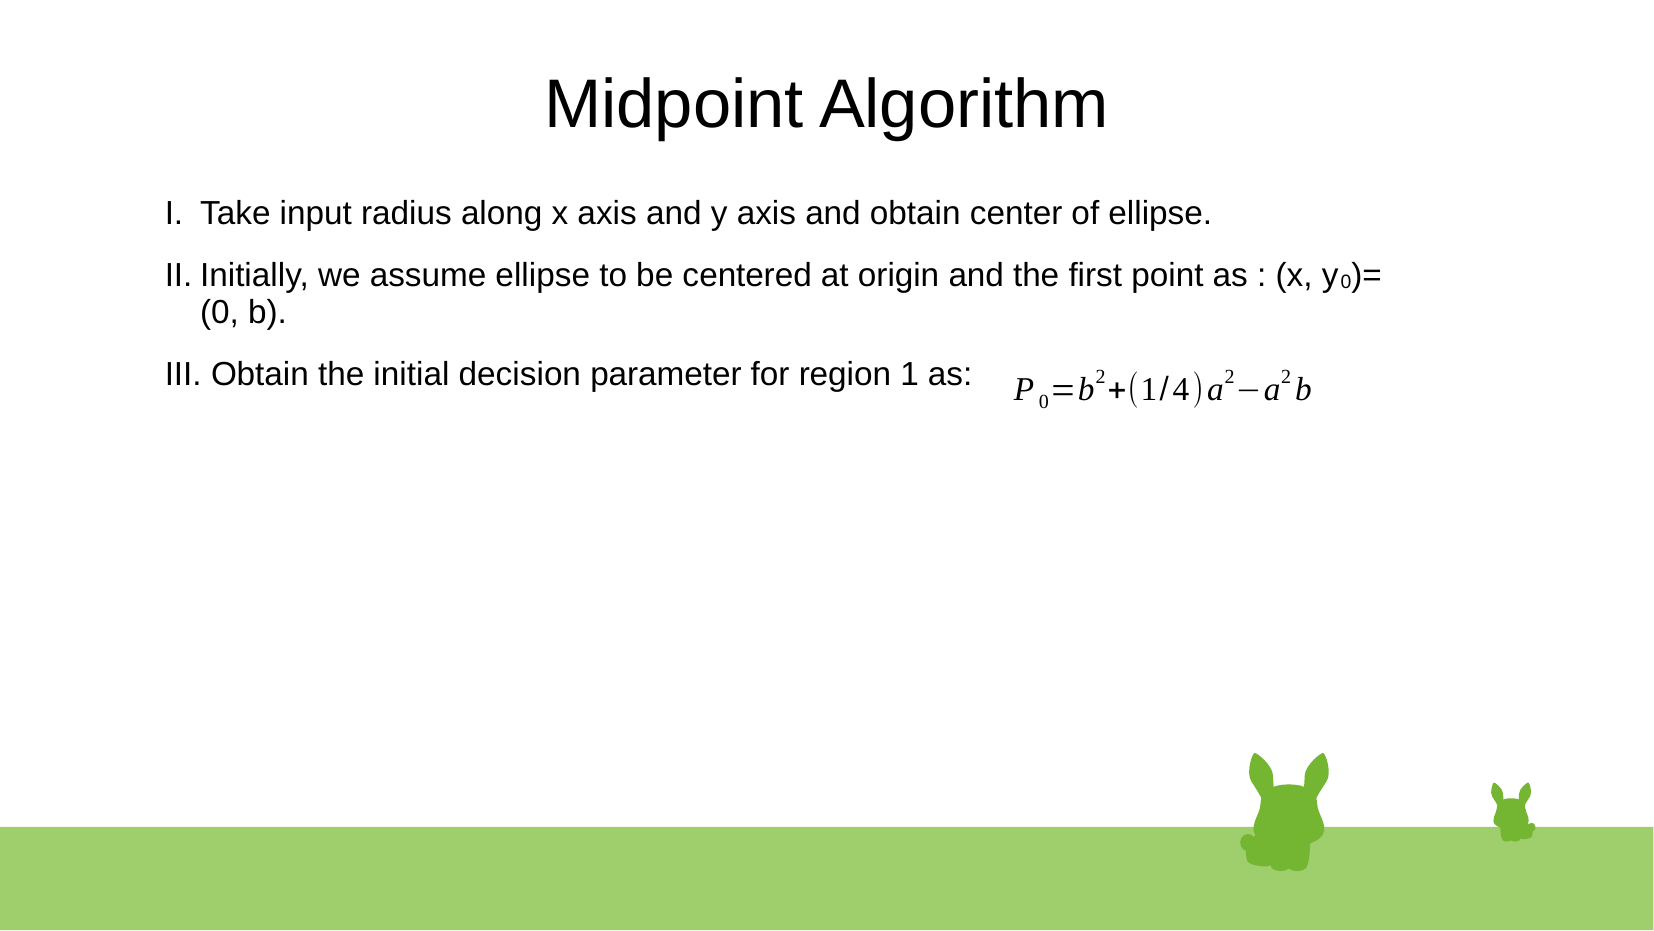

# Midpoint Algorithm
Take input radius along x axis and y axis and obtain center of ellipse.
Initially, we assume ellipse to be centered at origin and the first point as : (x, y0)= (0, b).
 Obtain the initial decision parameter for region 1 as: